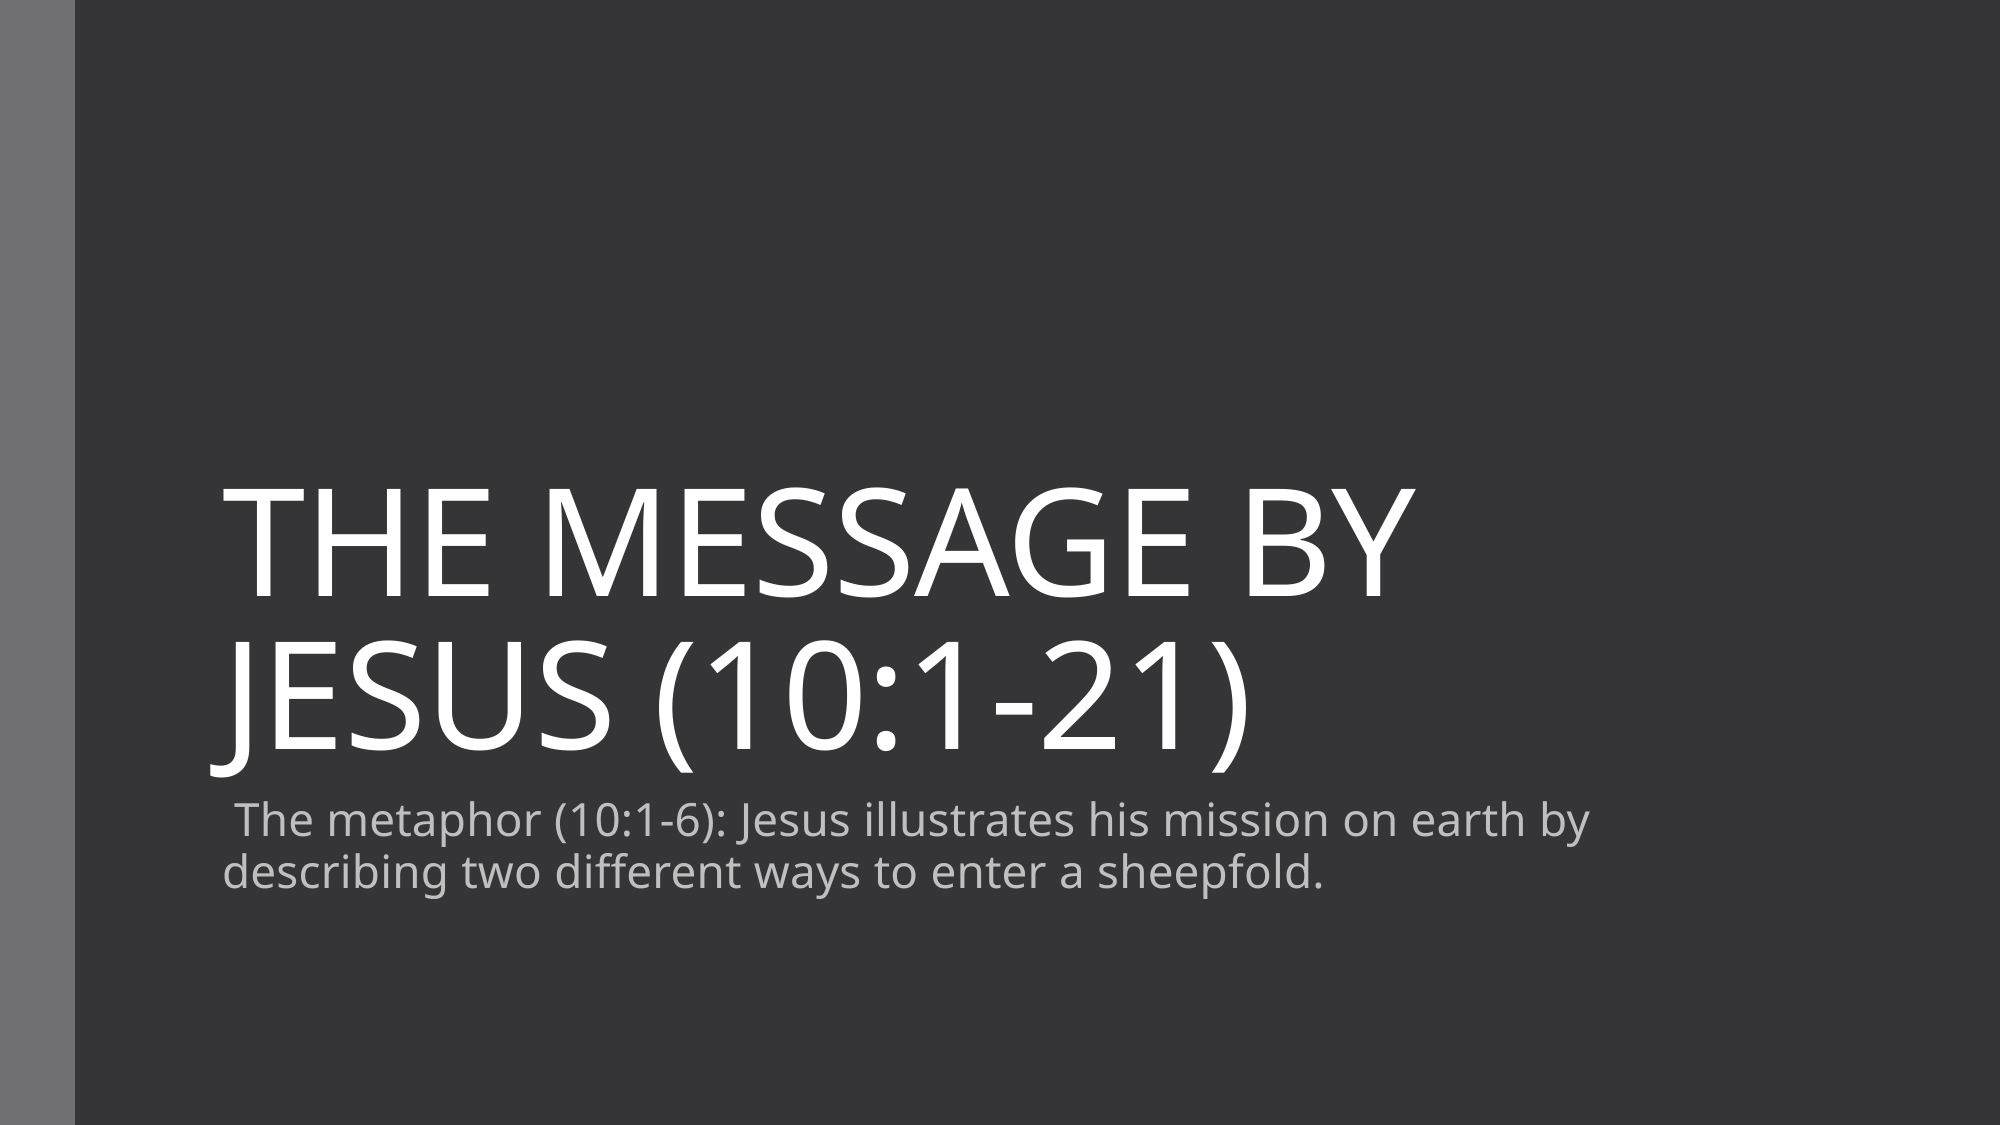

# THE MESSAGE BY JESUS (10:1-21)
 The metaphor (10:1-6): Jesus illustrates his mission on earth by describing two different ways to enter a sheepfold.